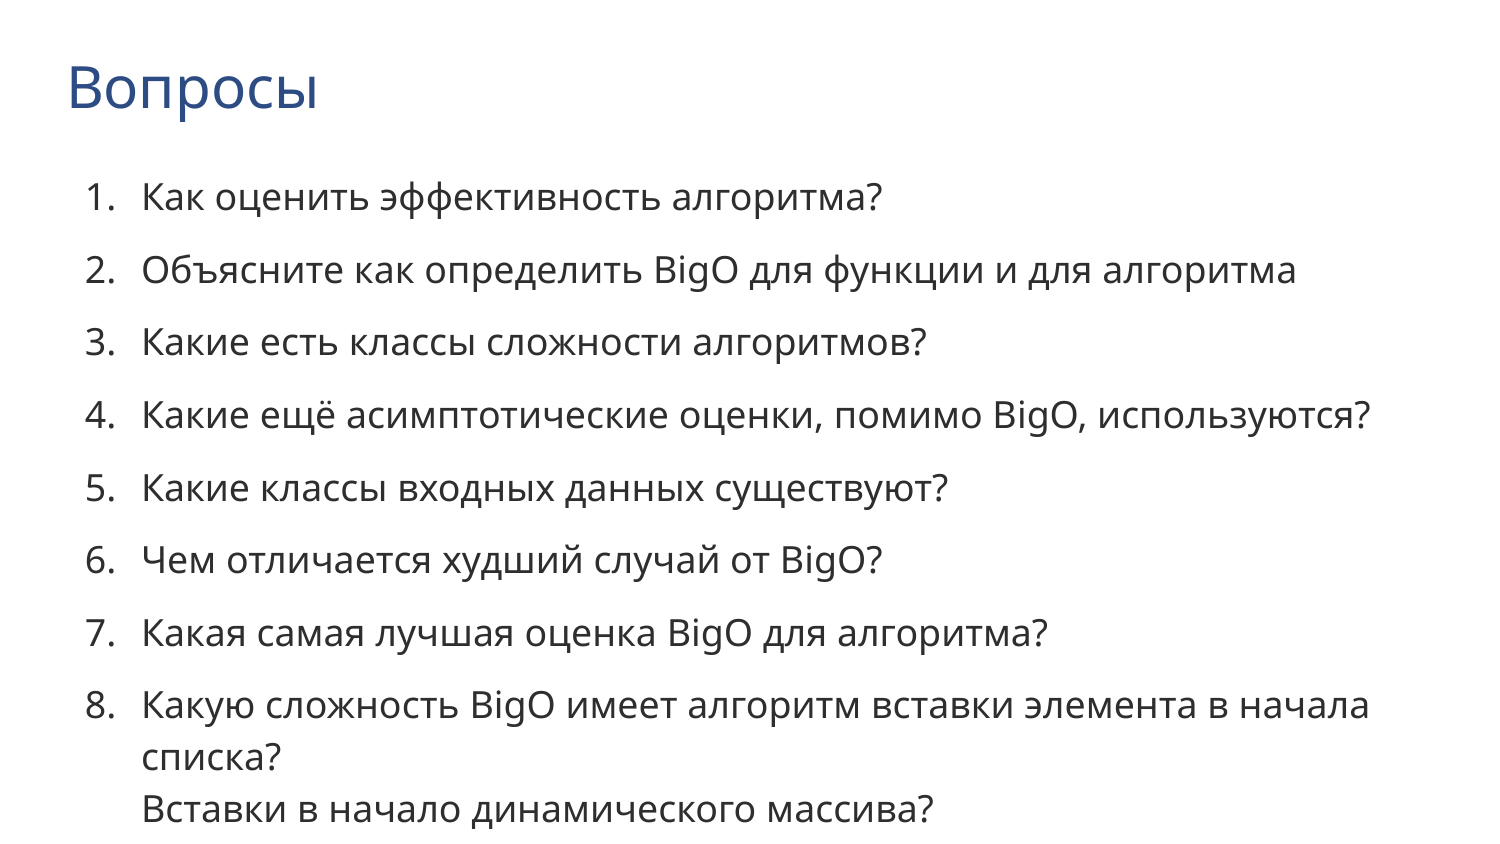

# Вопросы
Как оценить эффективность алгоритма?
Объясните как определить BigO для функции и для алгоритма
Какие есть классы сложности алгоритмов?
Какие ещё асимптотические оценки, помимо BigO, используются?
Какие классы входных данных существуют?
Чем отличается худший случай от BigO?
Какая самая лучшая оценка BigO для алгоритма?
Какую сложность BigO имеет алгоритм вставки элемента в начала списка?
Вставки в начало динамического массива?